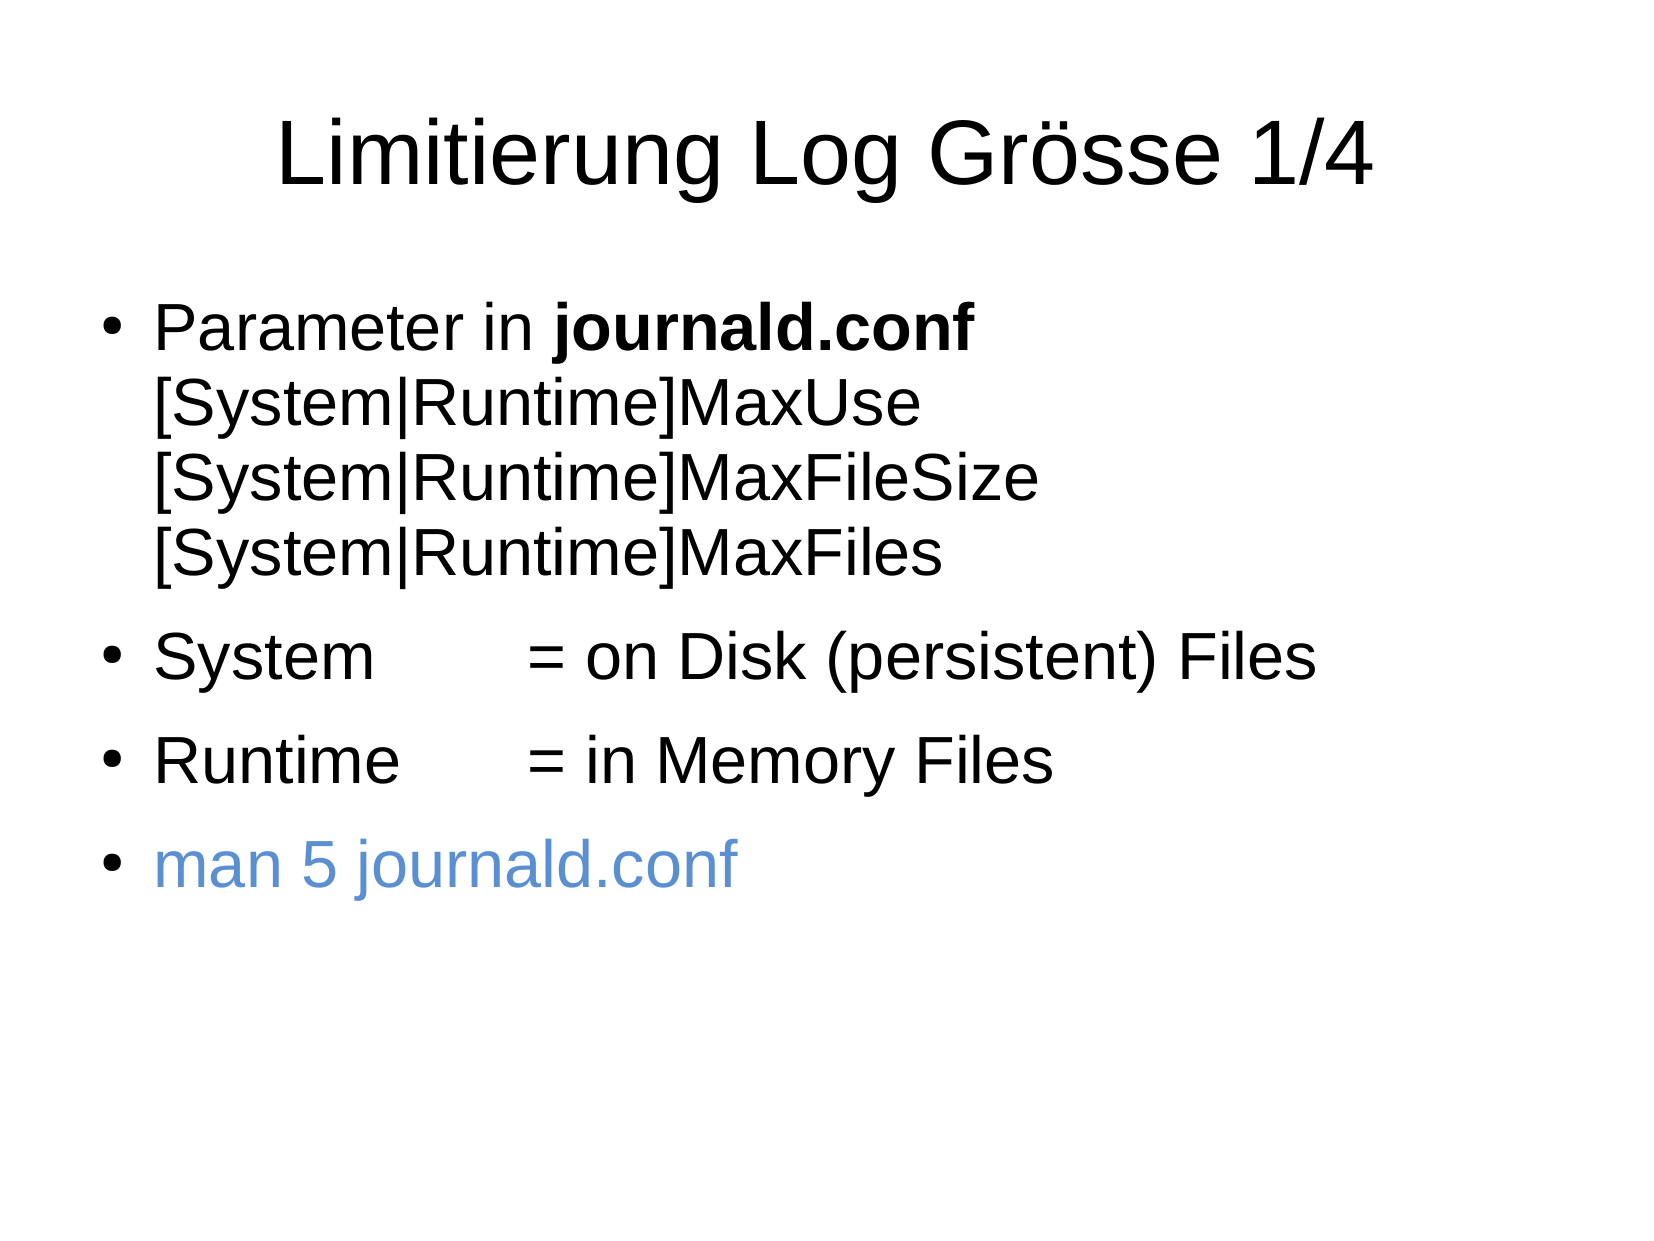

# Limitierung Log Grösse 1/4
Parameter in journald.conf
[System|Runtime]MaxUse
[System|Runtime]MaxFileSize
[System|Runtime]MaxFiles
System	= on Disk (persistent) Files
Runtime	= in Memory Files
man 5 journald.conf